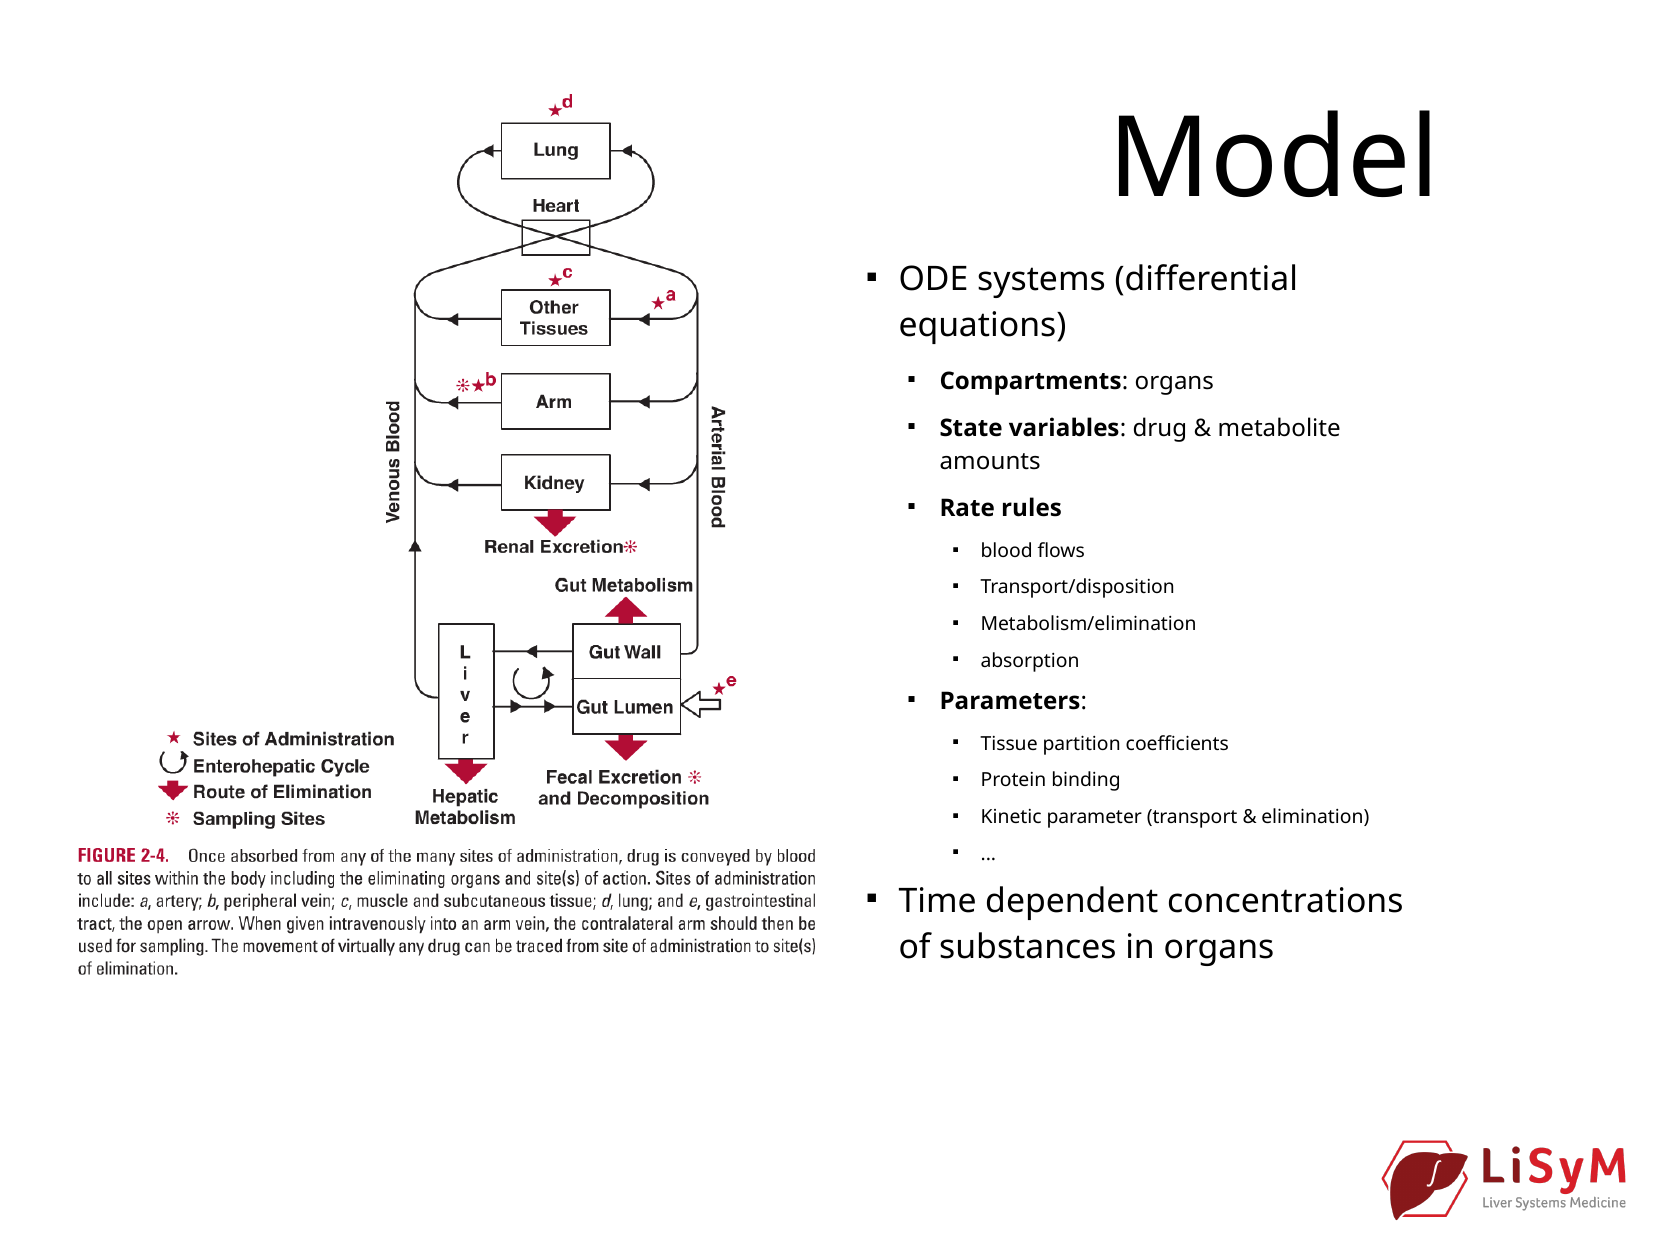

# Model
ODE systems (differential equations)
Compartments: organs
State variables: drug & metabolite amounts
Rate rules
blood flows
Transport/disposition
Metabolism/elimination
absorption
Parameters:
Tissue partition coefficients
Protein binding
Kinetic parameter (transport & elimination)
...
Time dependent concentrations of substances in organs